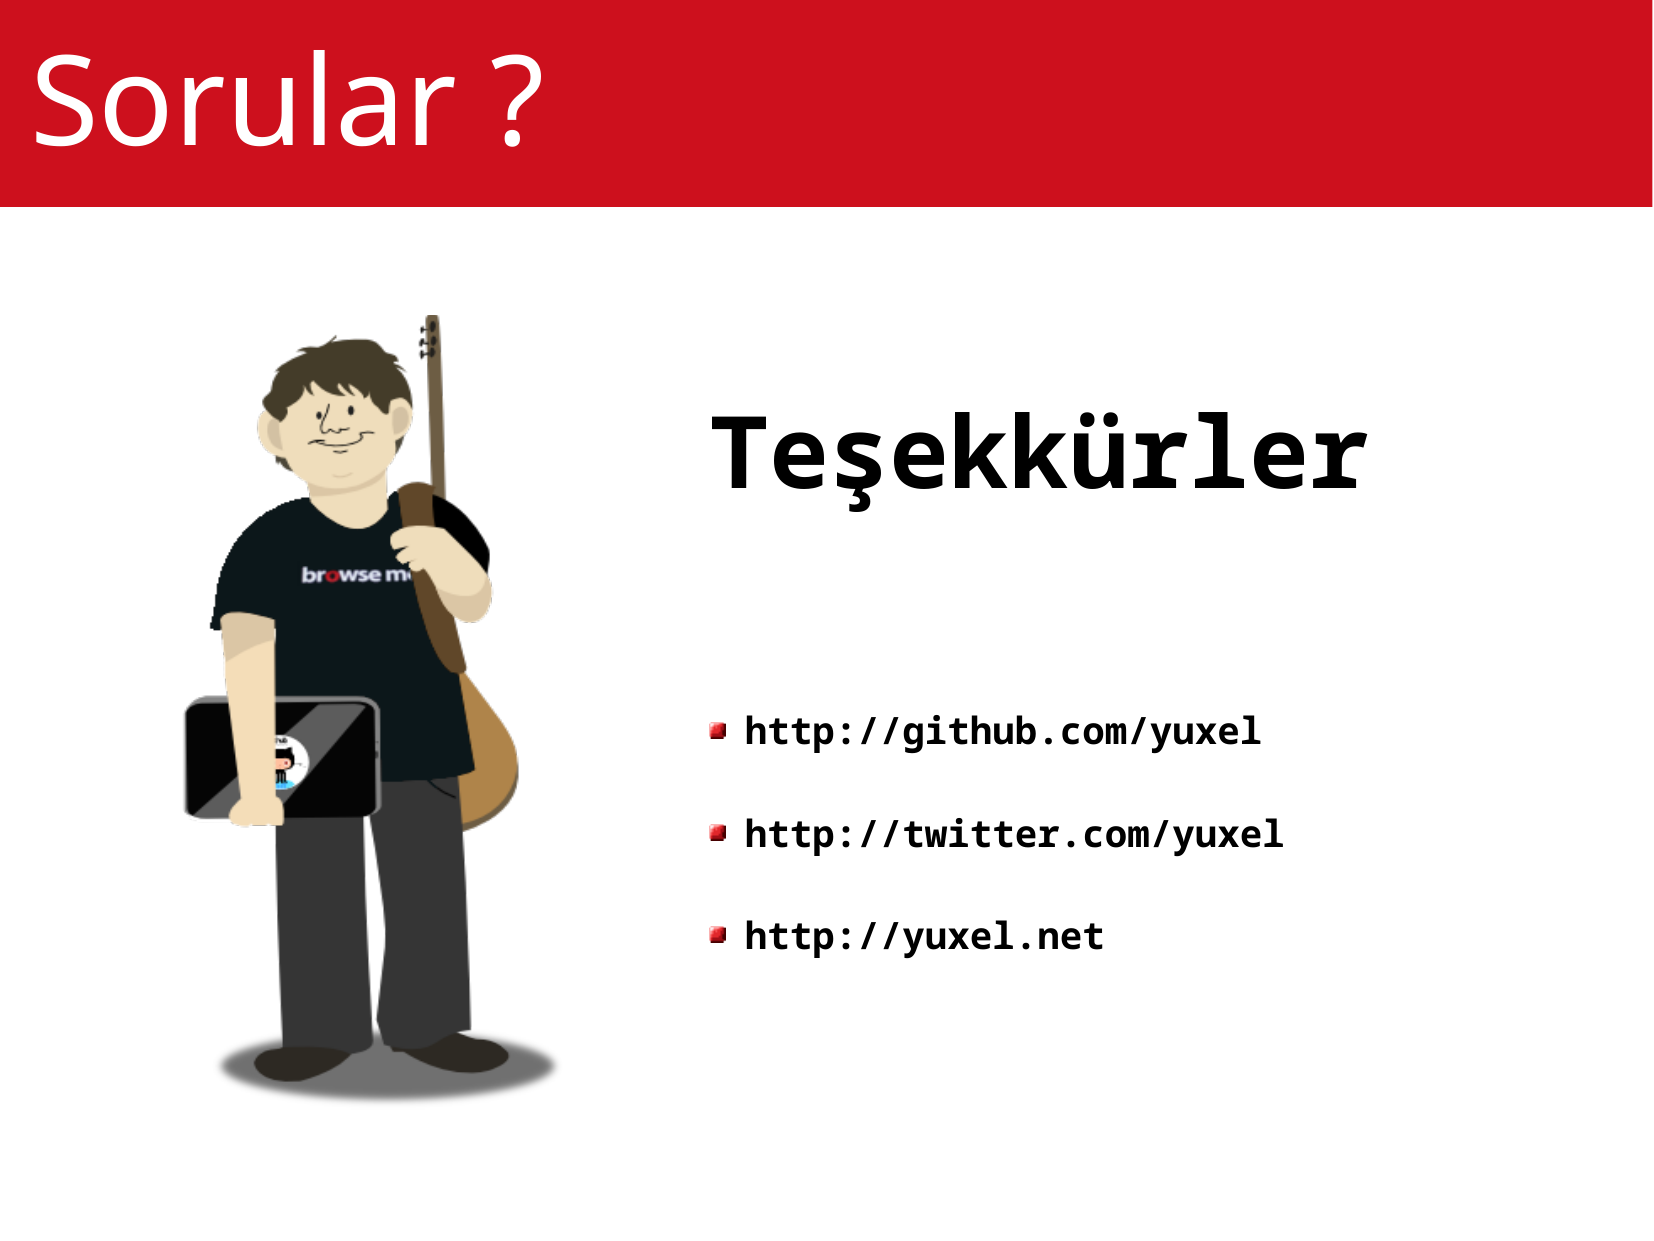

# Sorular ?
Teşekkürler
http://github.com/yuxel
http://twitter.com/yuxel
http://yuxel.net